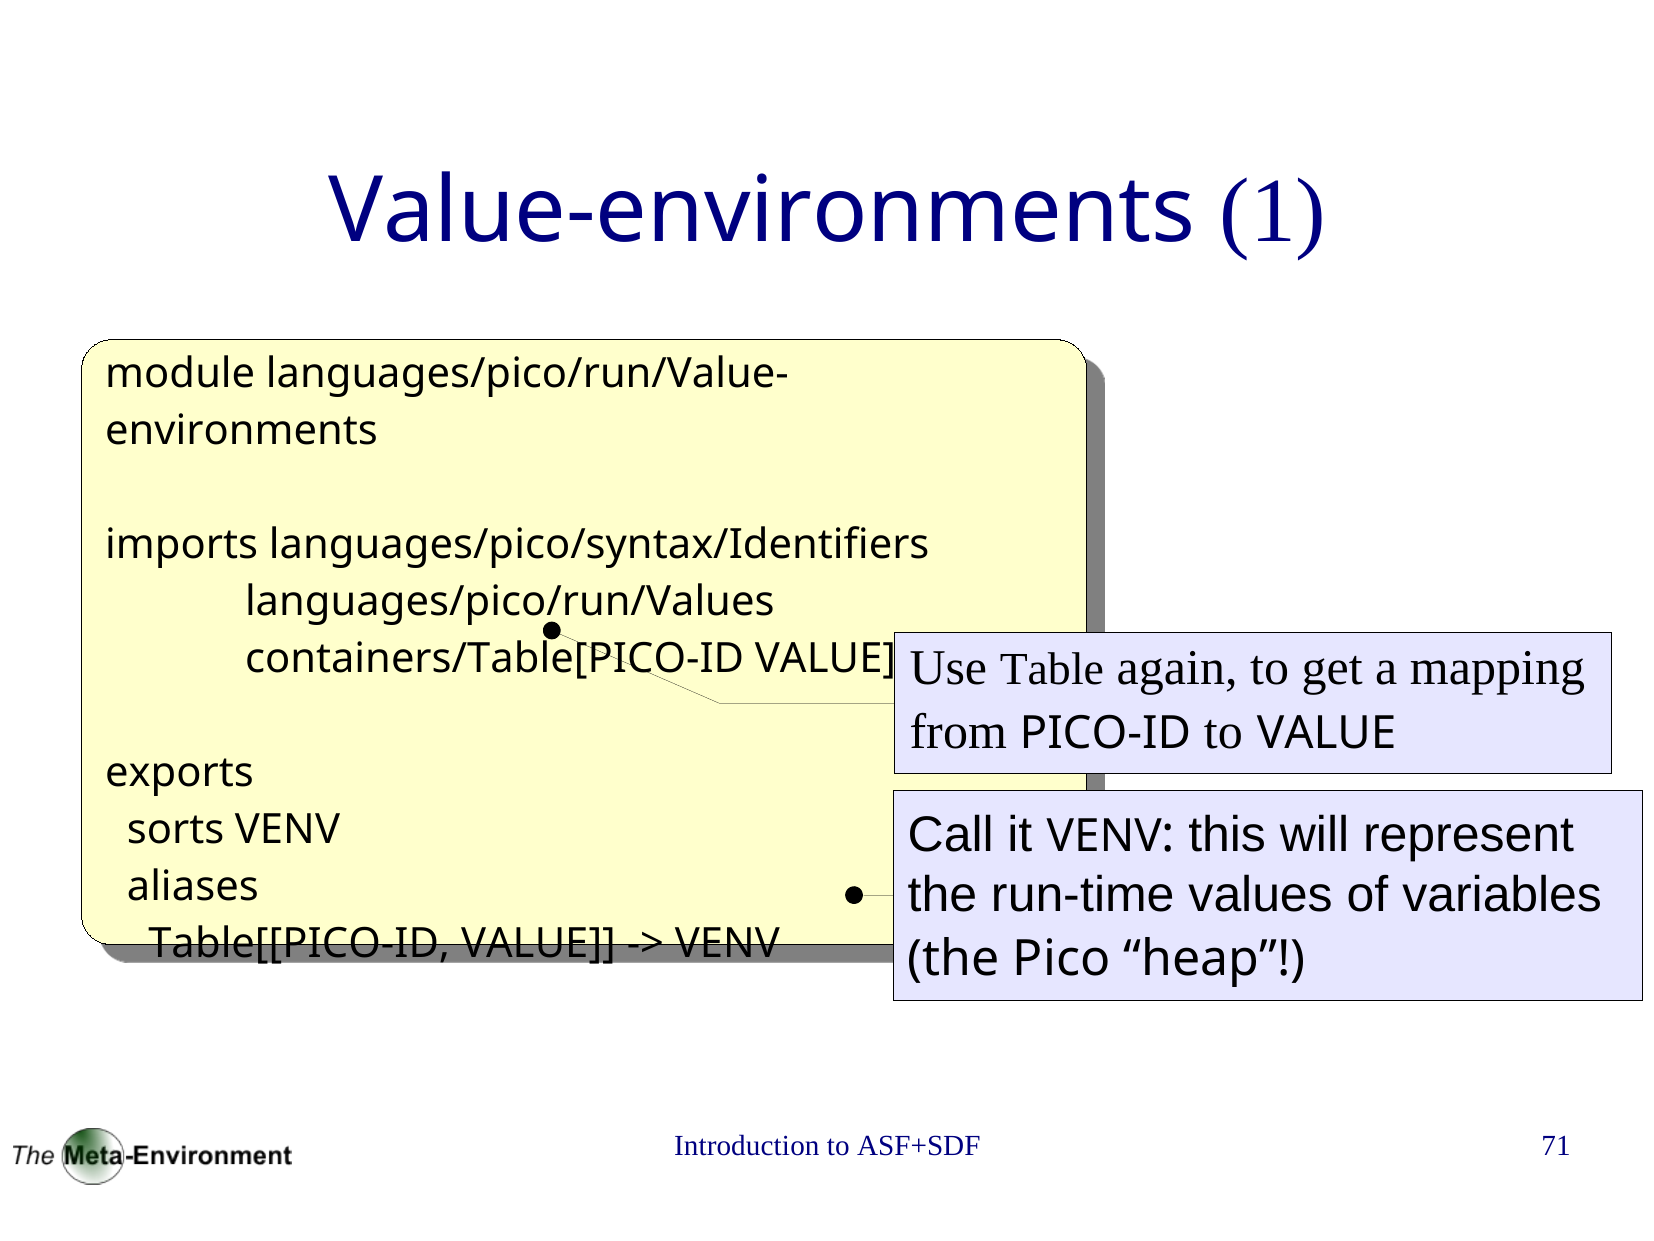

# Value-environments (1)
module languages/pico/run/Value-environments
imports languages/pico/syntax/Identifiers
 languages/pico/run/Values
 containers/Table[PICO-ID VALUE]
exports
 sorts VENV
 aliases
 Table[[PICO-ID, VALUE]] -> VENV
71